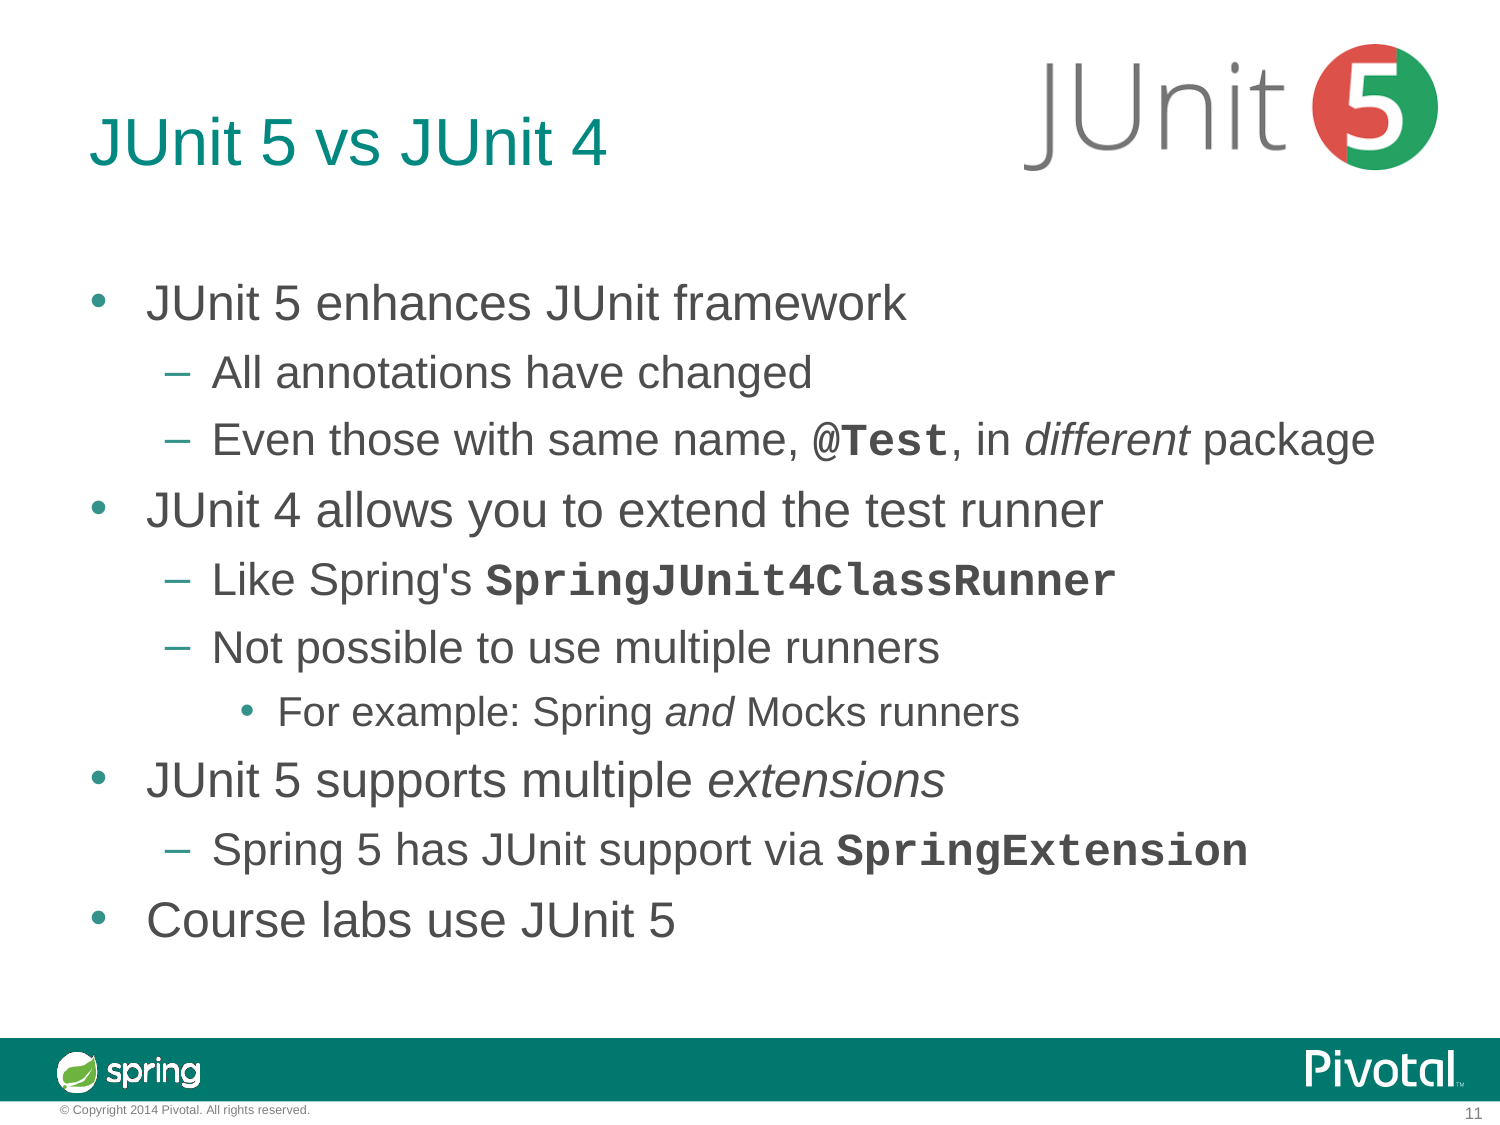

# JUnit 5 vs JUnit 4
JUnit 5 enhances JUnit framework
All annotations have changed
Even those with same name, @Test, in different package
JUnit 4 allows you to extend the test runner
Like Spring's SpringJUnit4ClassRunner
Not possible to use multiple runners
For example: Spring and Mocks runners
JUnit 5 supports multiple extensions
Spring 5 has JUnit support via SpringExtension
Course labs use JUnit 5